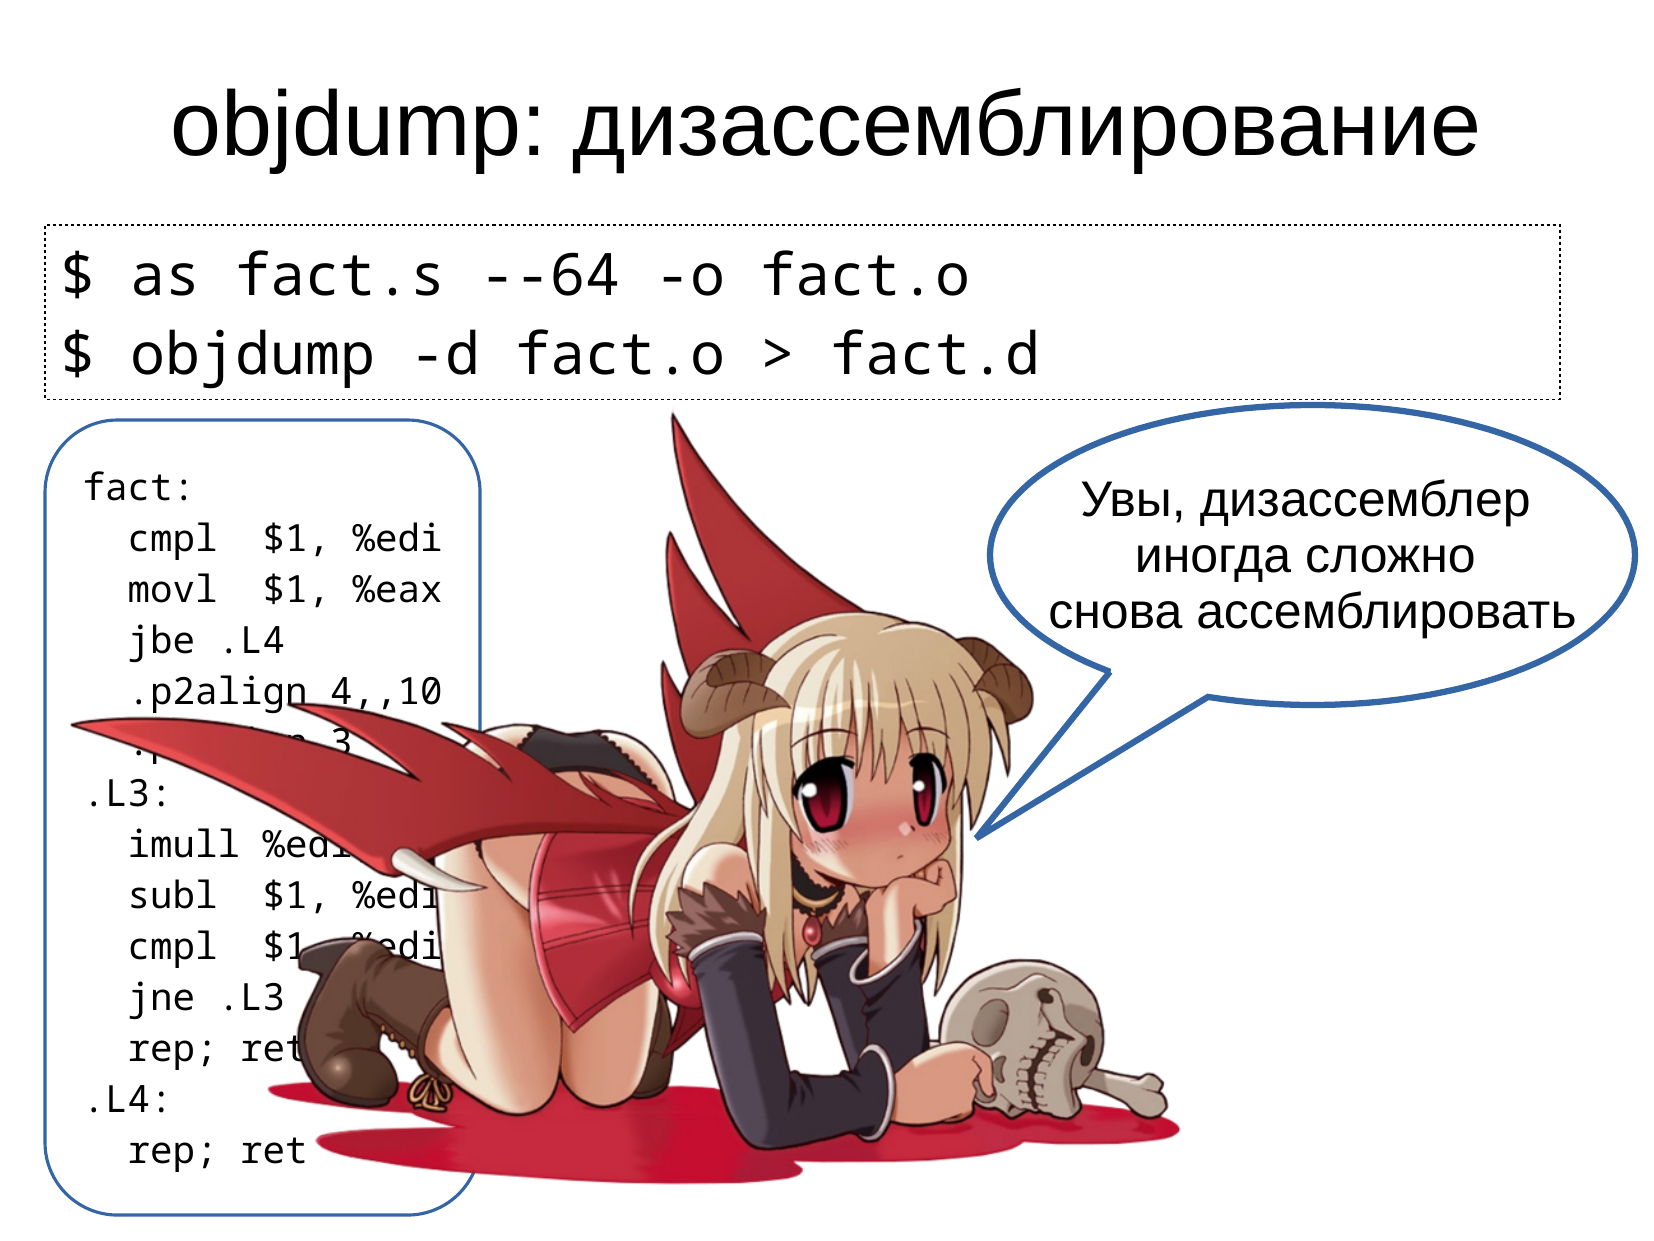

# objdump: дизассемблирование
$ as fact.s --64 -o fact.o
$ objdump -d fact.o > fact.d
Увы, дизассемблер
иногда сложно
снова ассемблировать
fact:
 cmpl $1, %edi
 movl $1, %eax
 jbe .L4
 .p2align 4,,10
 .p2align 3
.L3:
 imull %edi, %eax
 subl $1, %edi
 cmpl $1, %edi
 jne .L3
 rep; ret
.L4:
 rep; ret